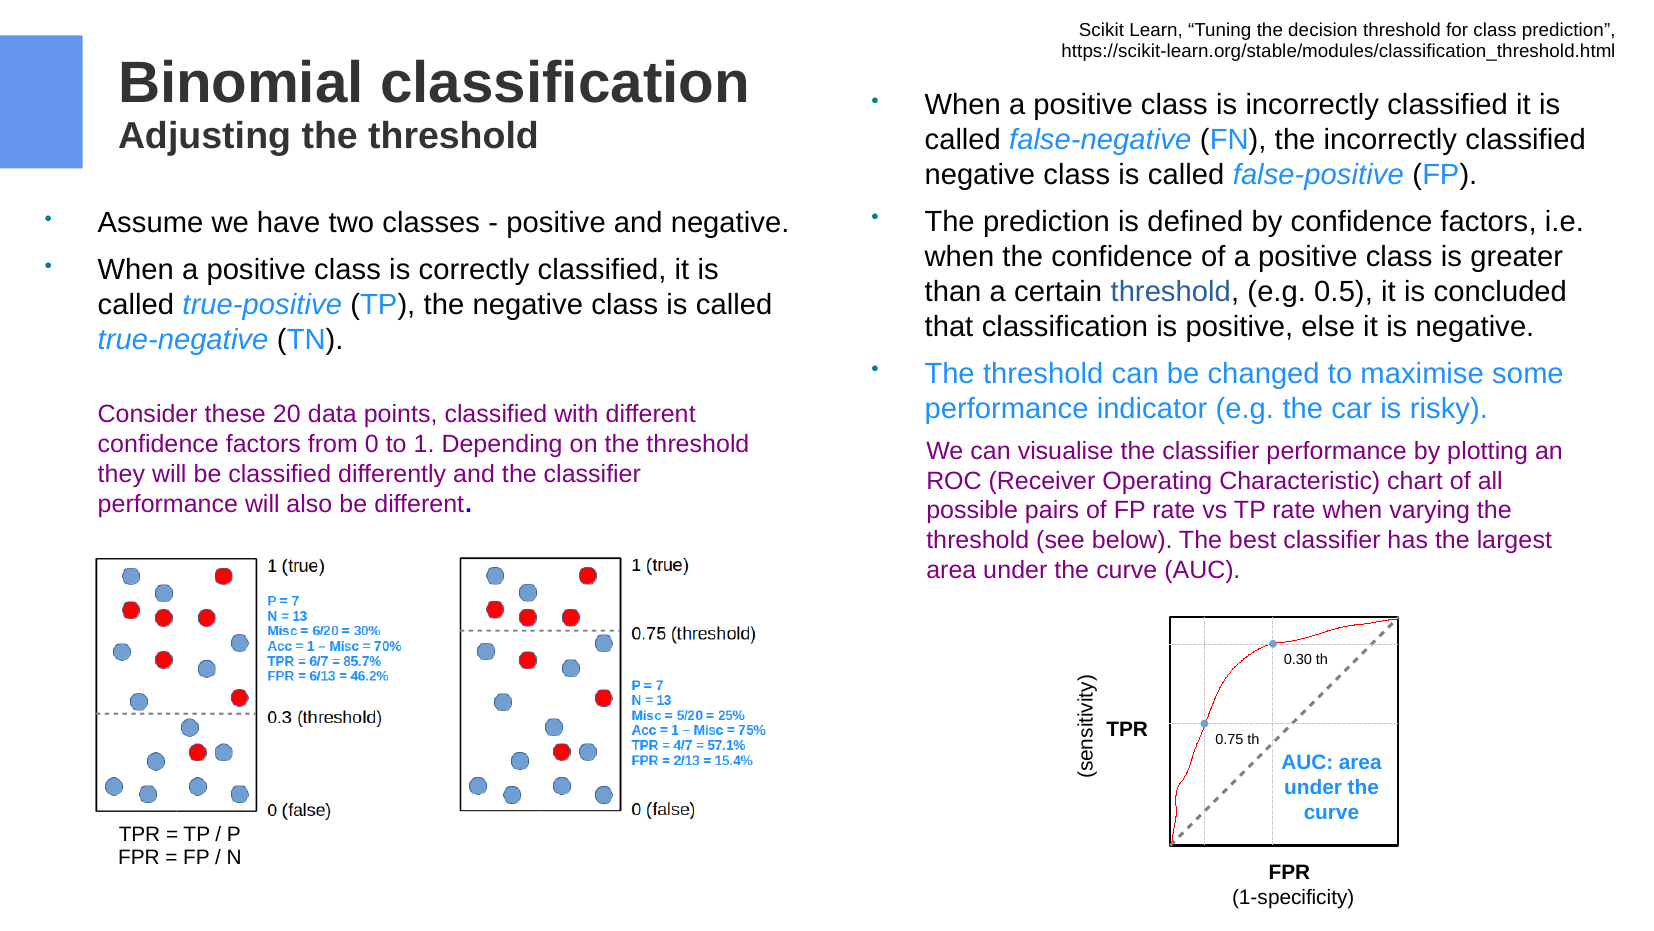

Scikit Learn, “Tuning the decision threshold for class prediction”,
https://scikit-learn.org/stable/modules/classification_threshold.html
# Binomial classification Adjusting the threshold
When a positive class is incorrectly classified it is called false-negative (FN), the incorrectly classified negative class is called false-positive (FP).
The prediction is defined by confidence factors, i.e. when the confidence of a positive class is greater than a certain threshold, (e.g. 0.5), it is concluded that classification is positive, else it is negative.
The threshold can be changed to maximise some performance indicator (e.g. the car is risky).
Assume we have two classes - positive and negative.
When a positive class is correctly classified, it is called true-positive (TP), the negative class is called true-negative (TN).
Consider these 20 data points, classified with different confidence factors from 0 to 1. Depending on the threshold they will be classified differently and the classifier performance will also be different.
We can visualise the classifier performance by plotting an ROC (Receiver Operating Characteristic) chart of all possible pairs of FP rate vs TP rate when varying the threshold (see below). The best classifier has the largest area under the curve (AUC).
0.30 th
TPR
0.75 th
FPR
(sensitivity)
AUC: area under the curve
TPR = TP / P
FPR = FP / N
9
(1-specificity)